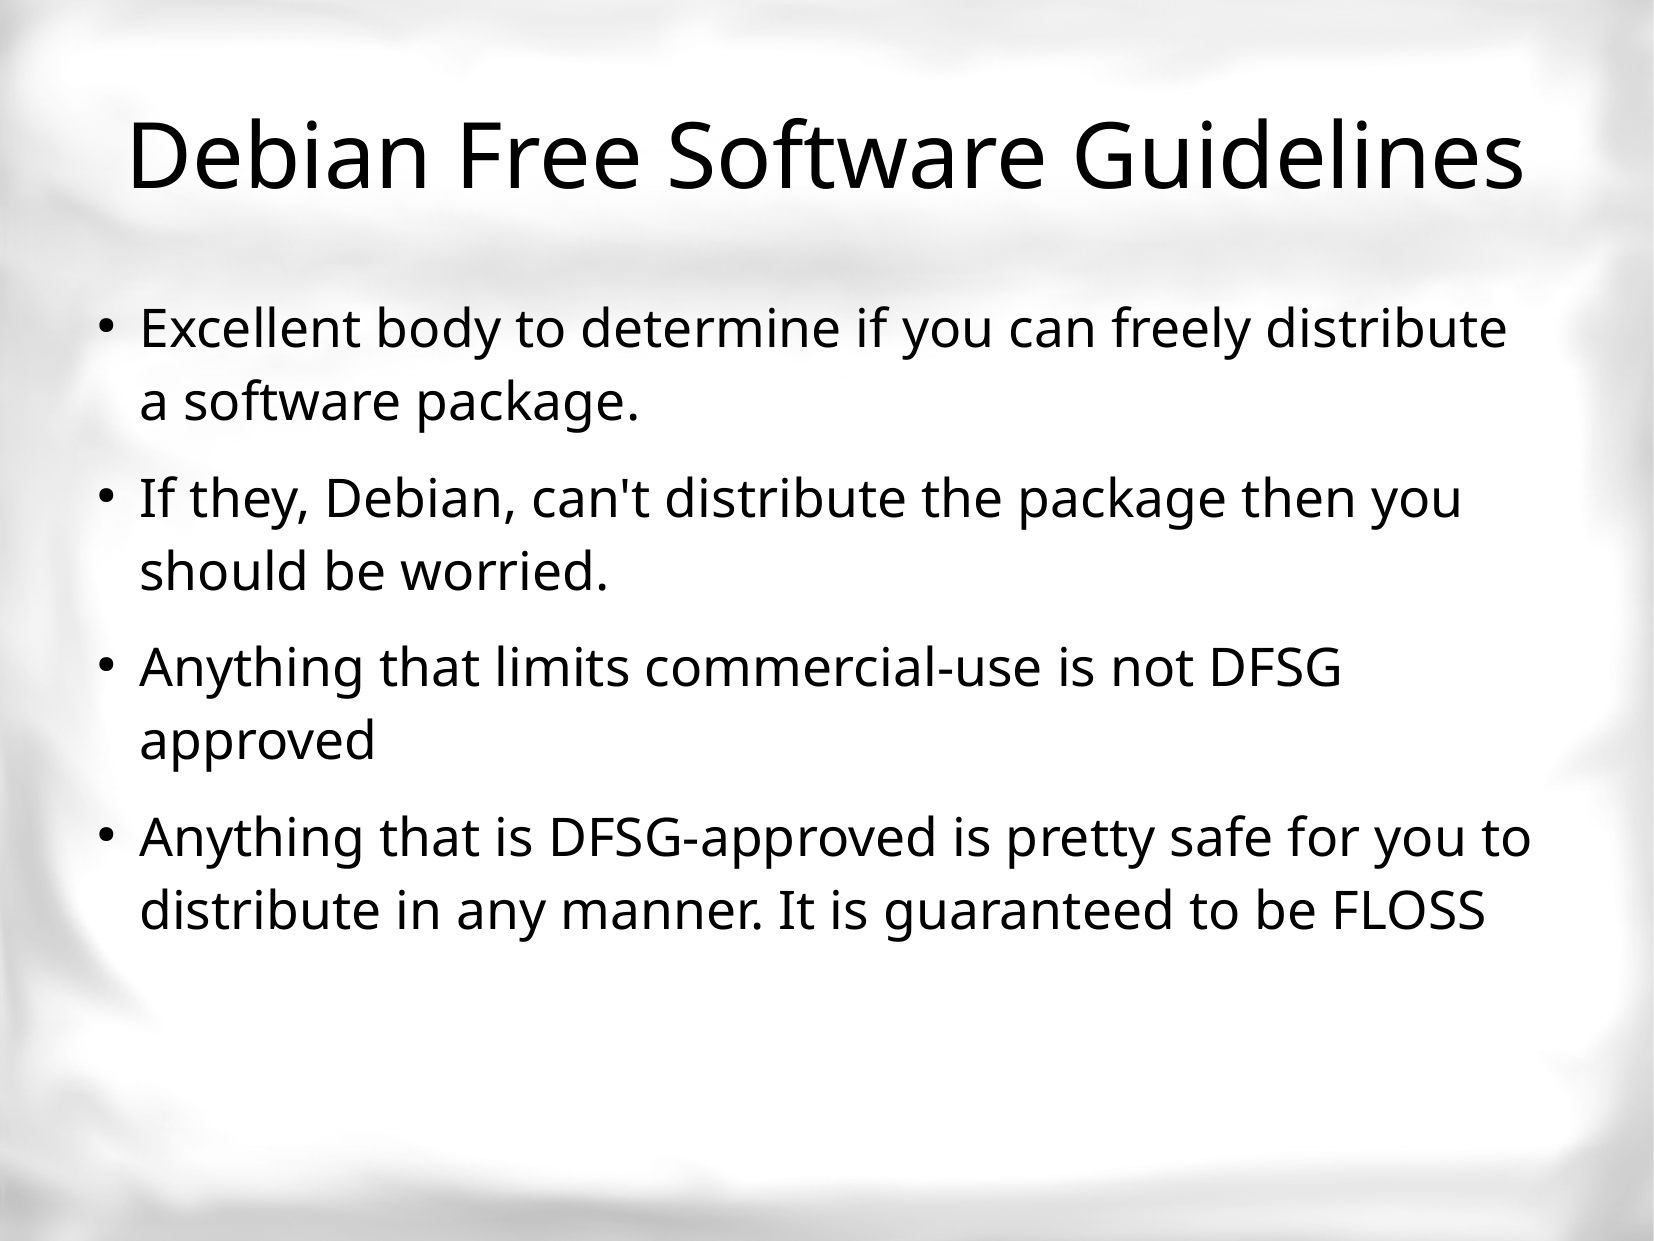

# Debian Free Software Guidelines
Excellent body to determine if you can freely distribute a software package.
If they, Debian, can't distribute the package then you should be worried.
Anything that limits commercial-use is not DFSG approved
Anything that is DFSG-approved is pretty safe for you to distribute in any manner. It is guaranteed to be FLOSS